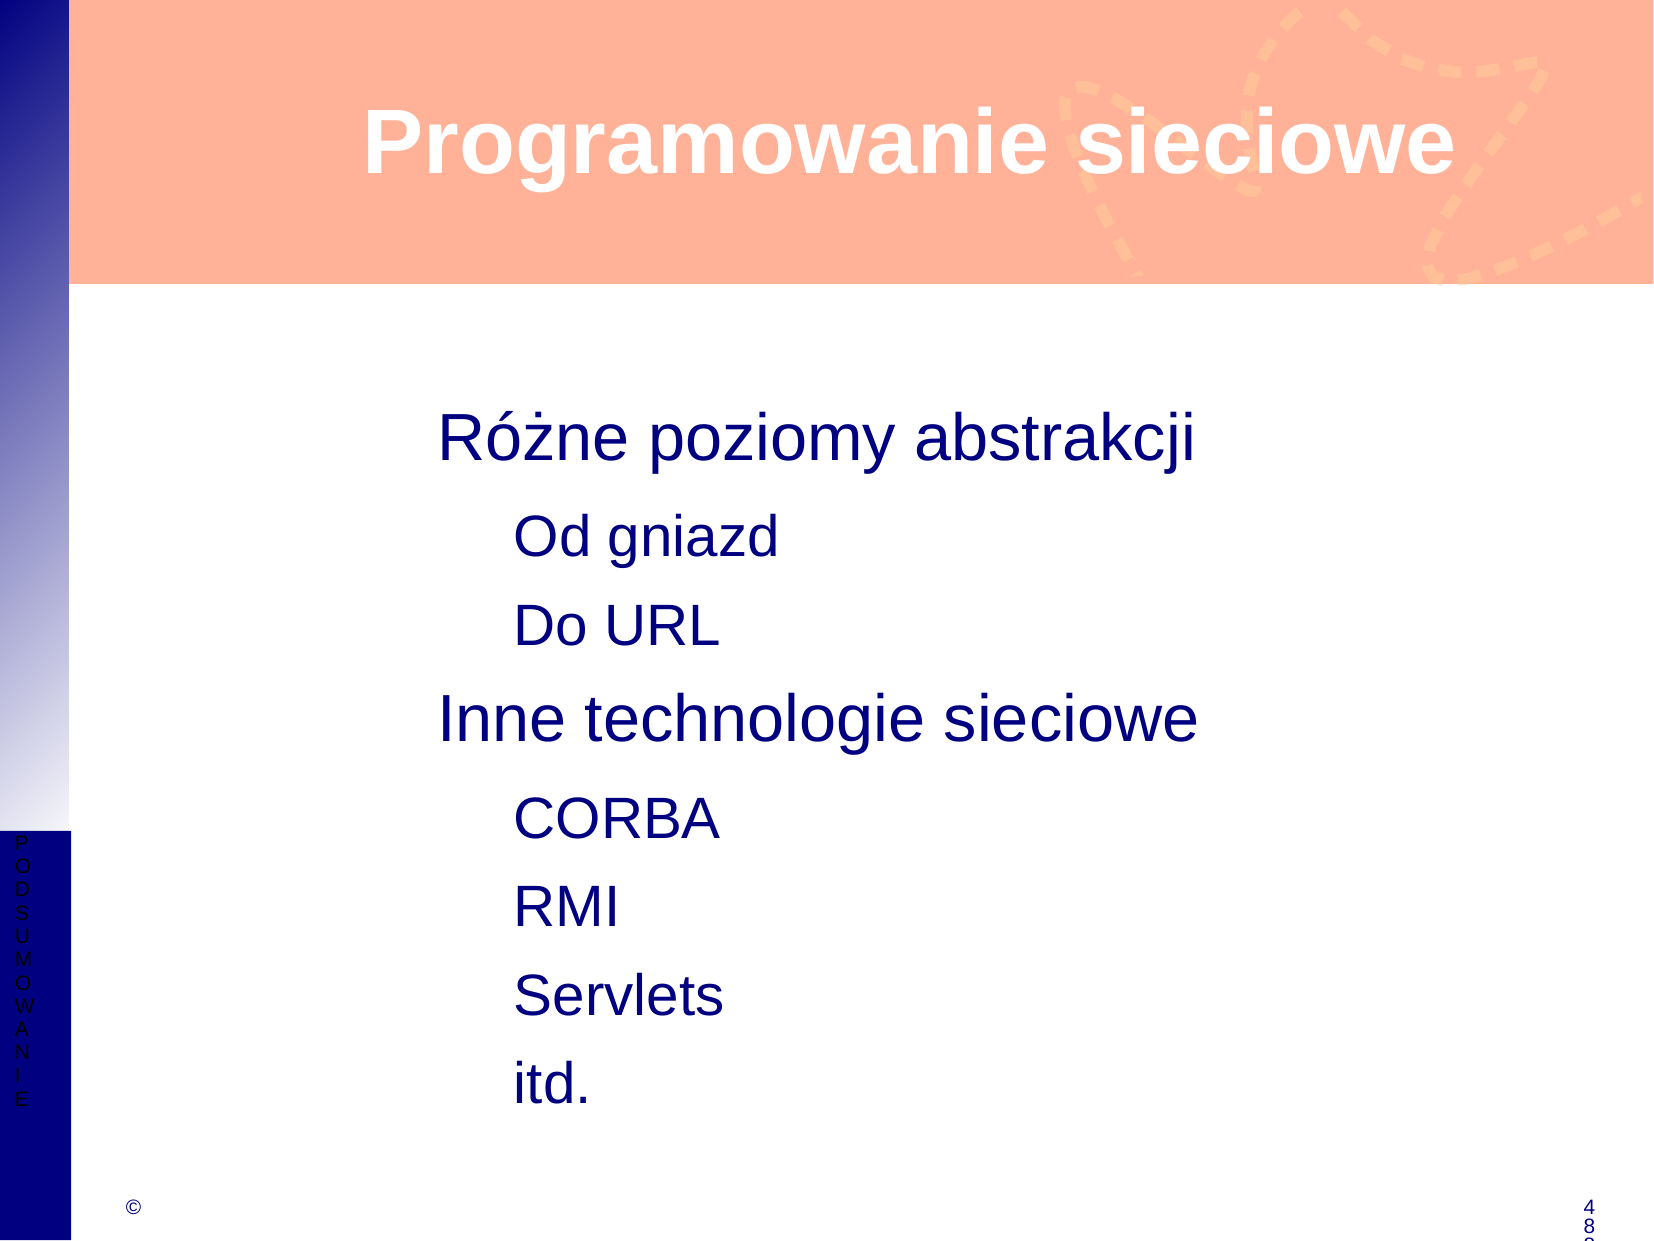

Programowanie sieciowe
# Różne poziomy abstrakcji
Od gniazd
Do URL
Inne technologie sieciowe
CORBA
RMI
Servlets
itd.
P
O
D
S
U
M
O
W
A
N
I
E